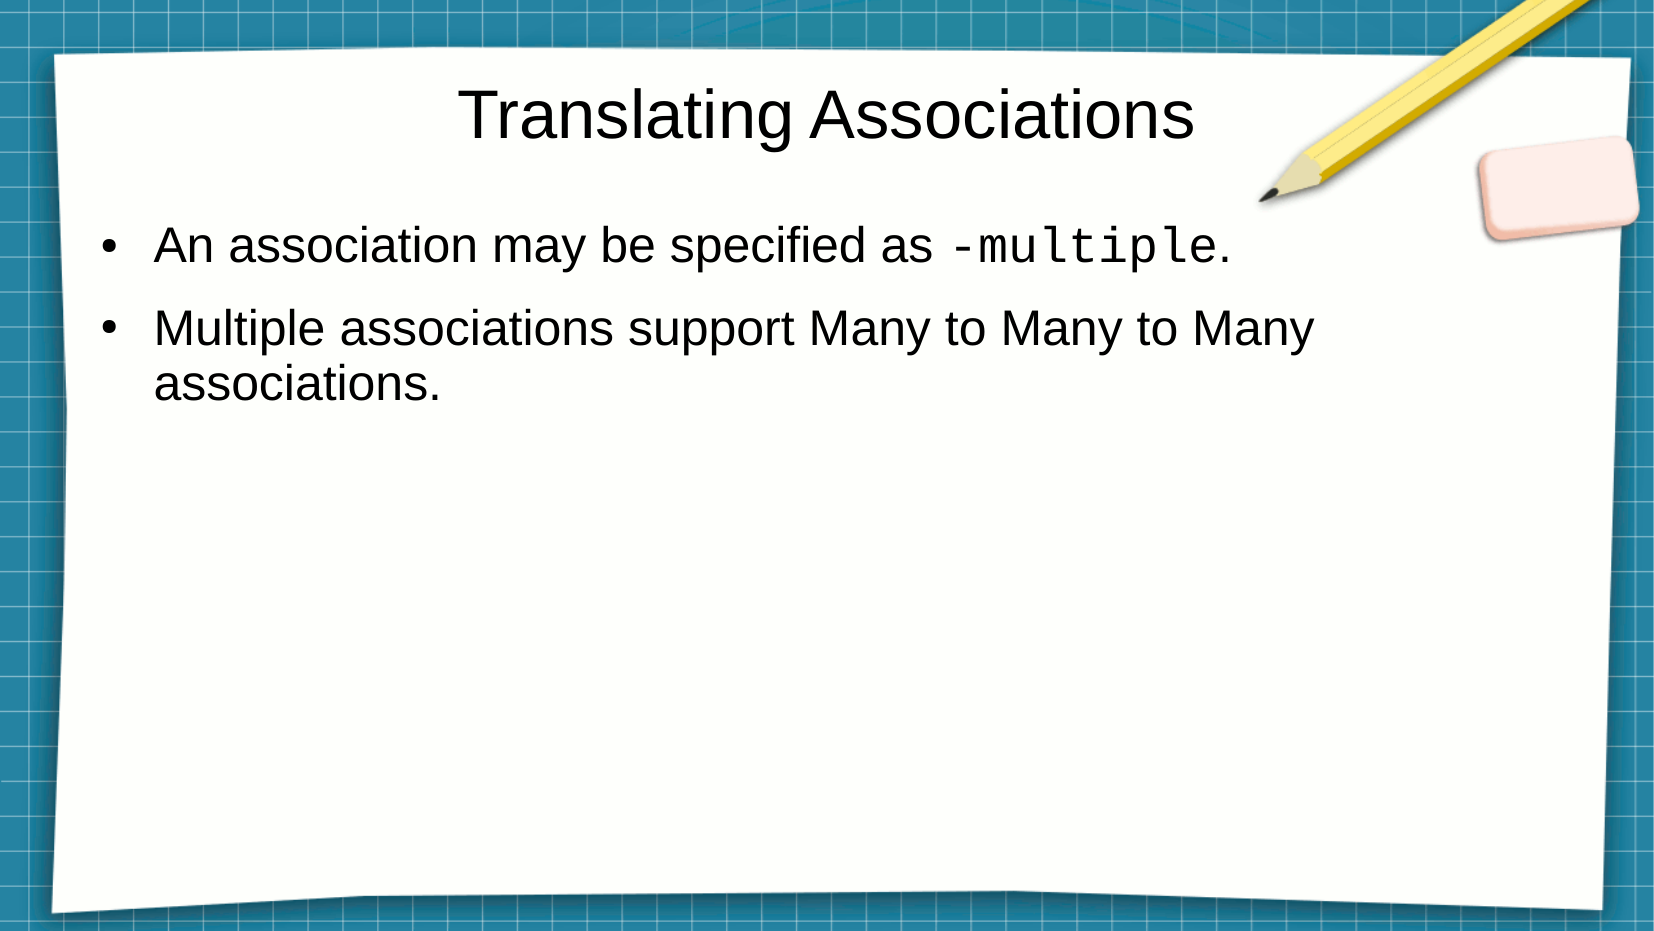

# Translating Associations
An association may be specified as -multiple.
Multiple associations support Many to Many to Many associations.